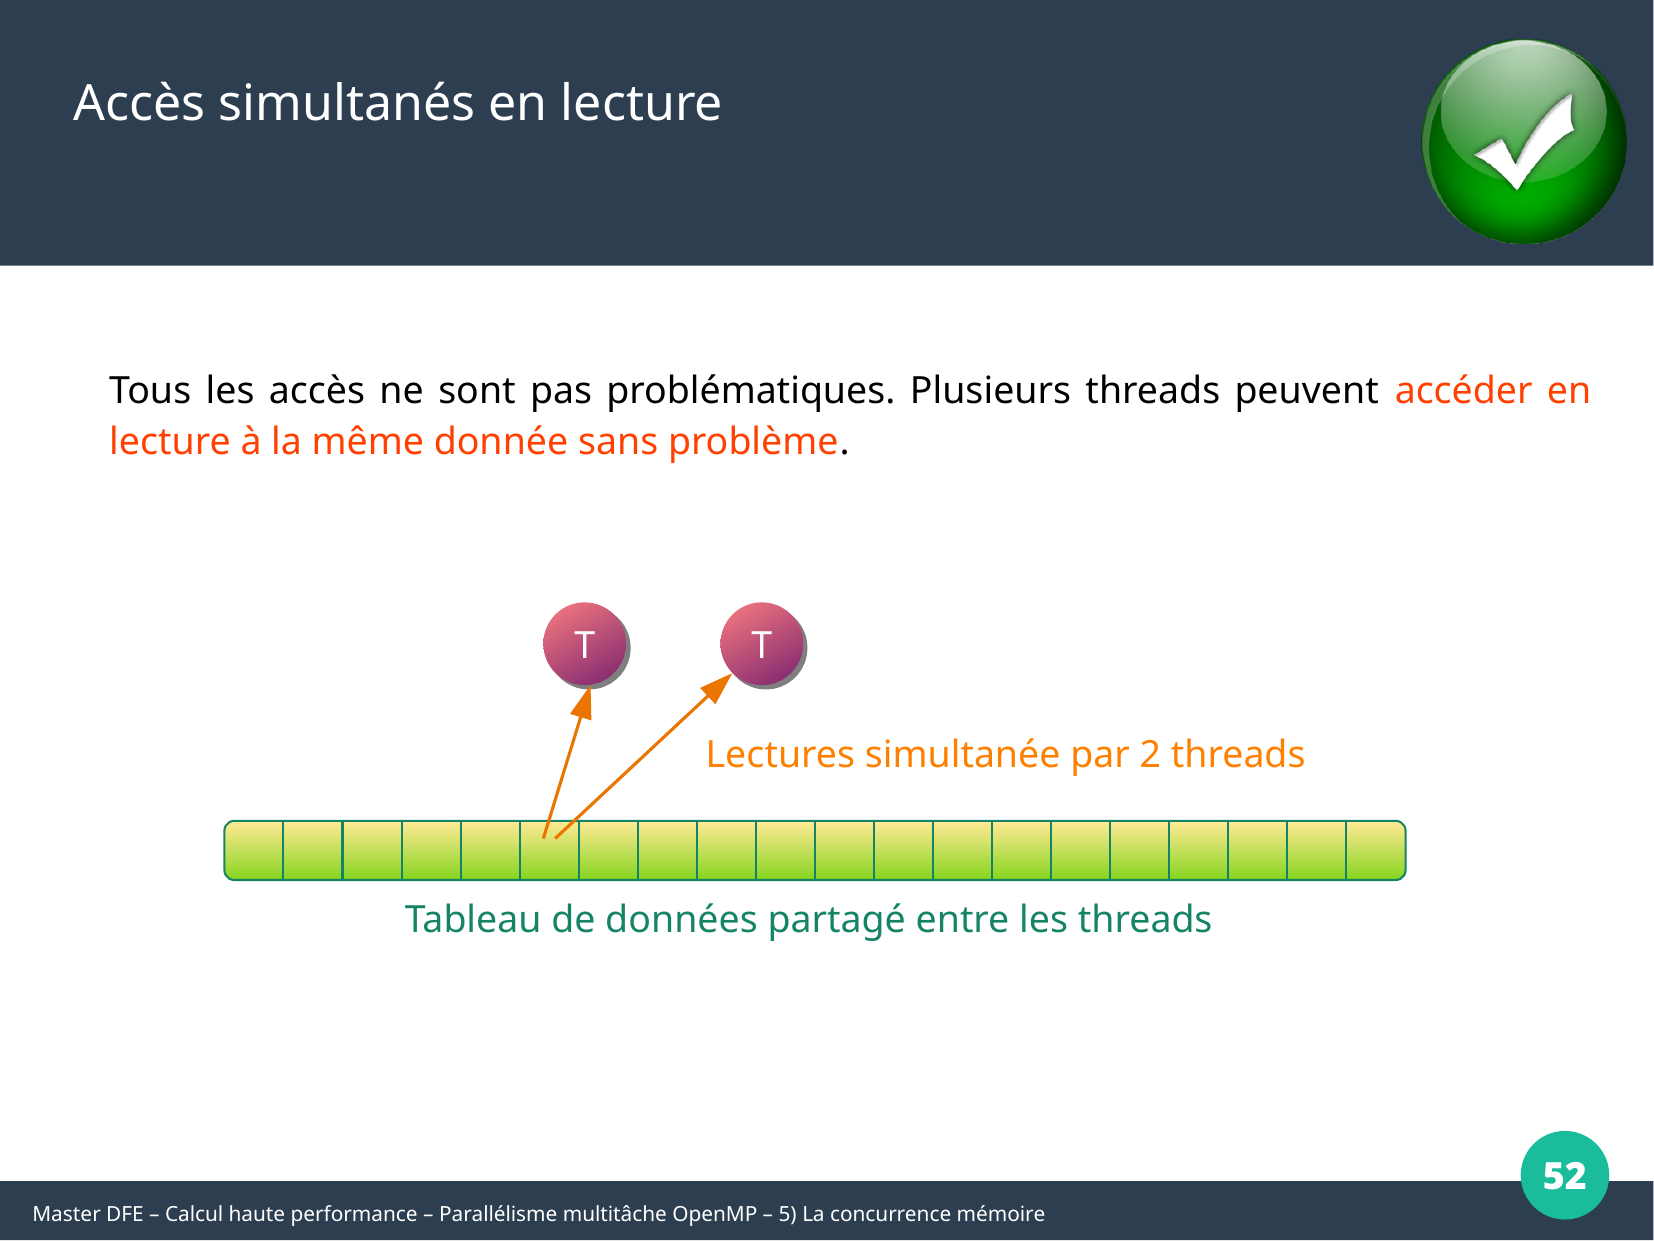

Accès simultanés en lecture
Tous les accès ne sont pas problématiques. Plusieurs threads peuvent accéder en lecture à la même donnée sans problème.
T
T
Lectures simultanée par 2 threads
Tableau de données partagé entre les threads
52
Master DFE – Calcul haute performance – Parallélisme multitâche OpenMP – 5) La concurrence mémoire